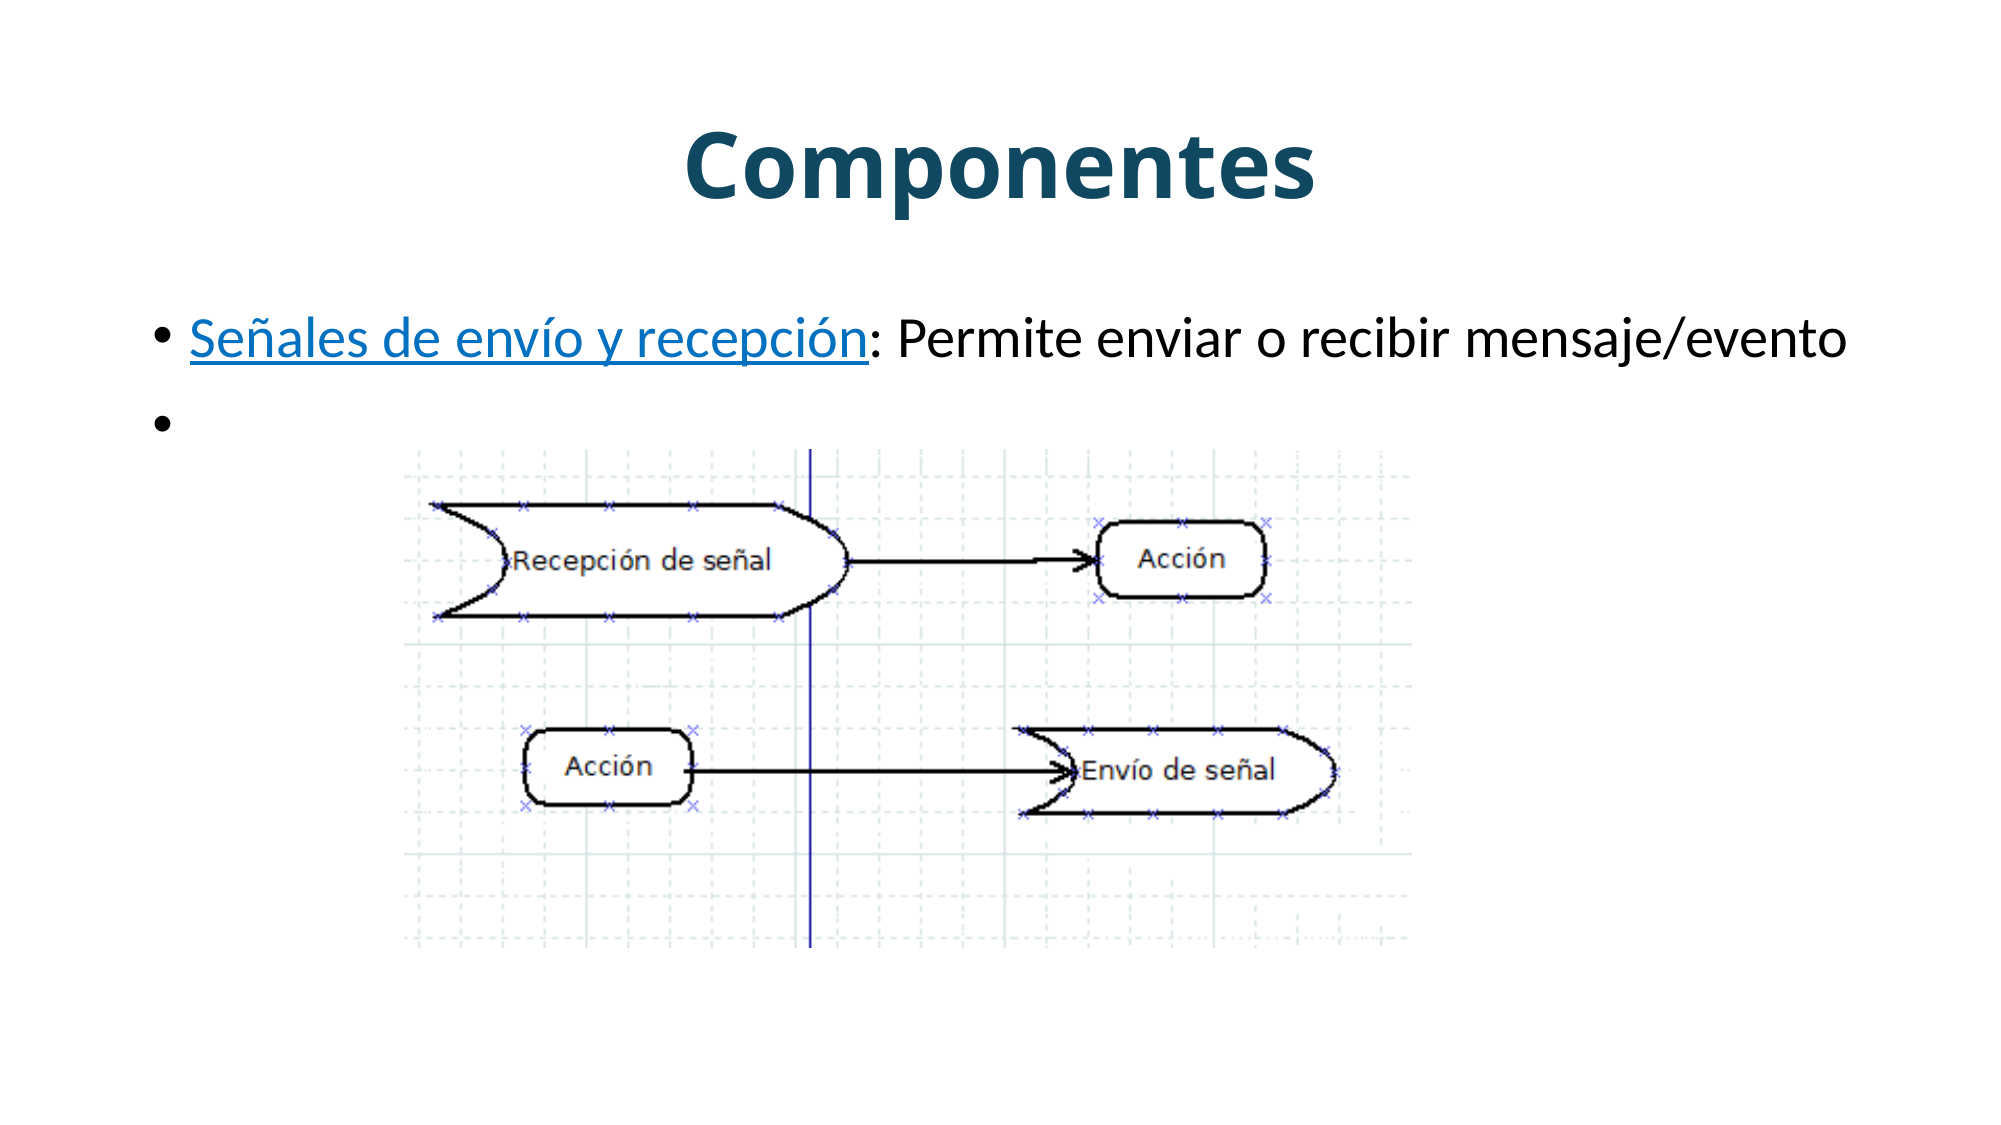

# Componentes
Señales de envío y recepción: Permite enviar o recibir mensaje/evento